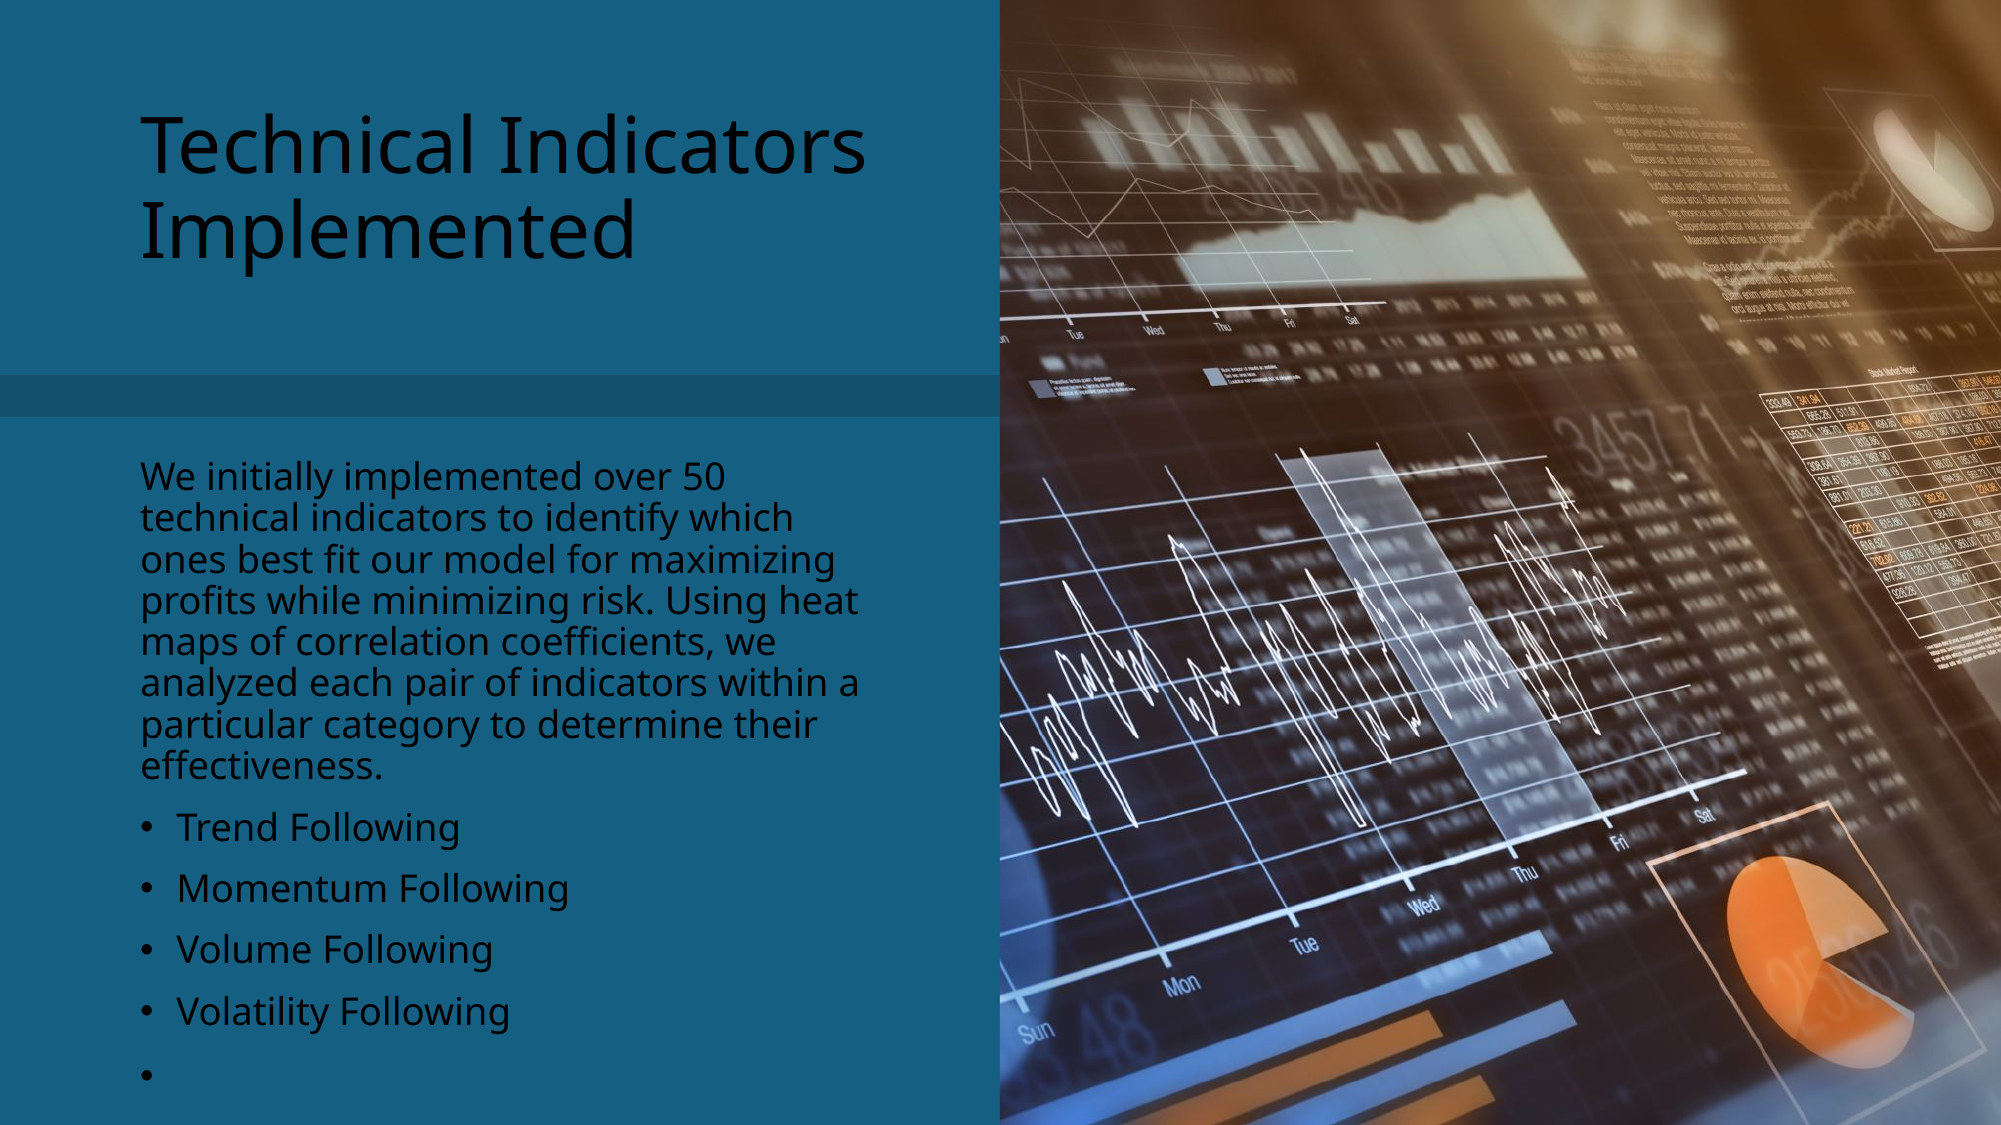

# Technical Indicators Implemented
We initially implemented over 50 technical indicators to identify which ones best fit our model for maximizing profits while minimizing risk. Using heat maps of correlation coefficients, we analyzed each pair of indicators within a particular category to determine their effectiveness.
Trend Following
Momentum Following
Volume Following
Volatility Following